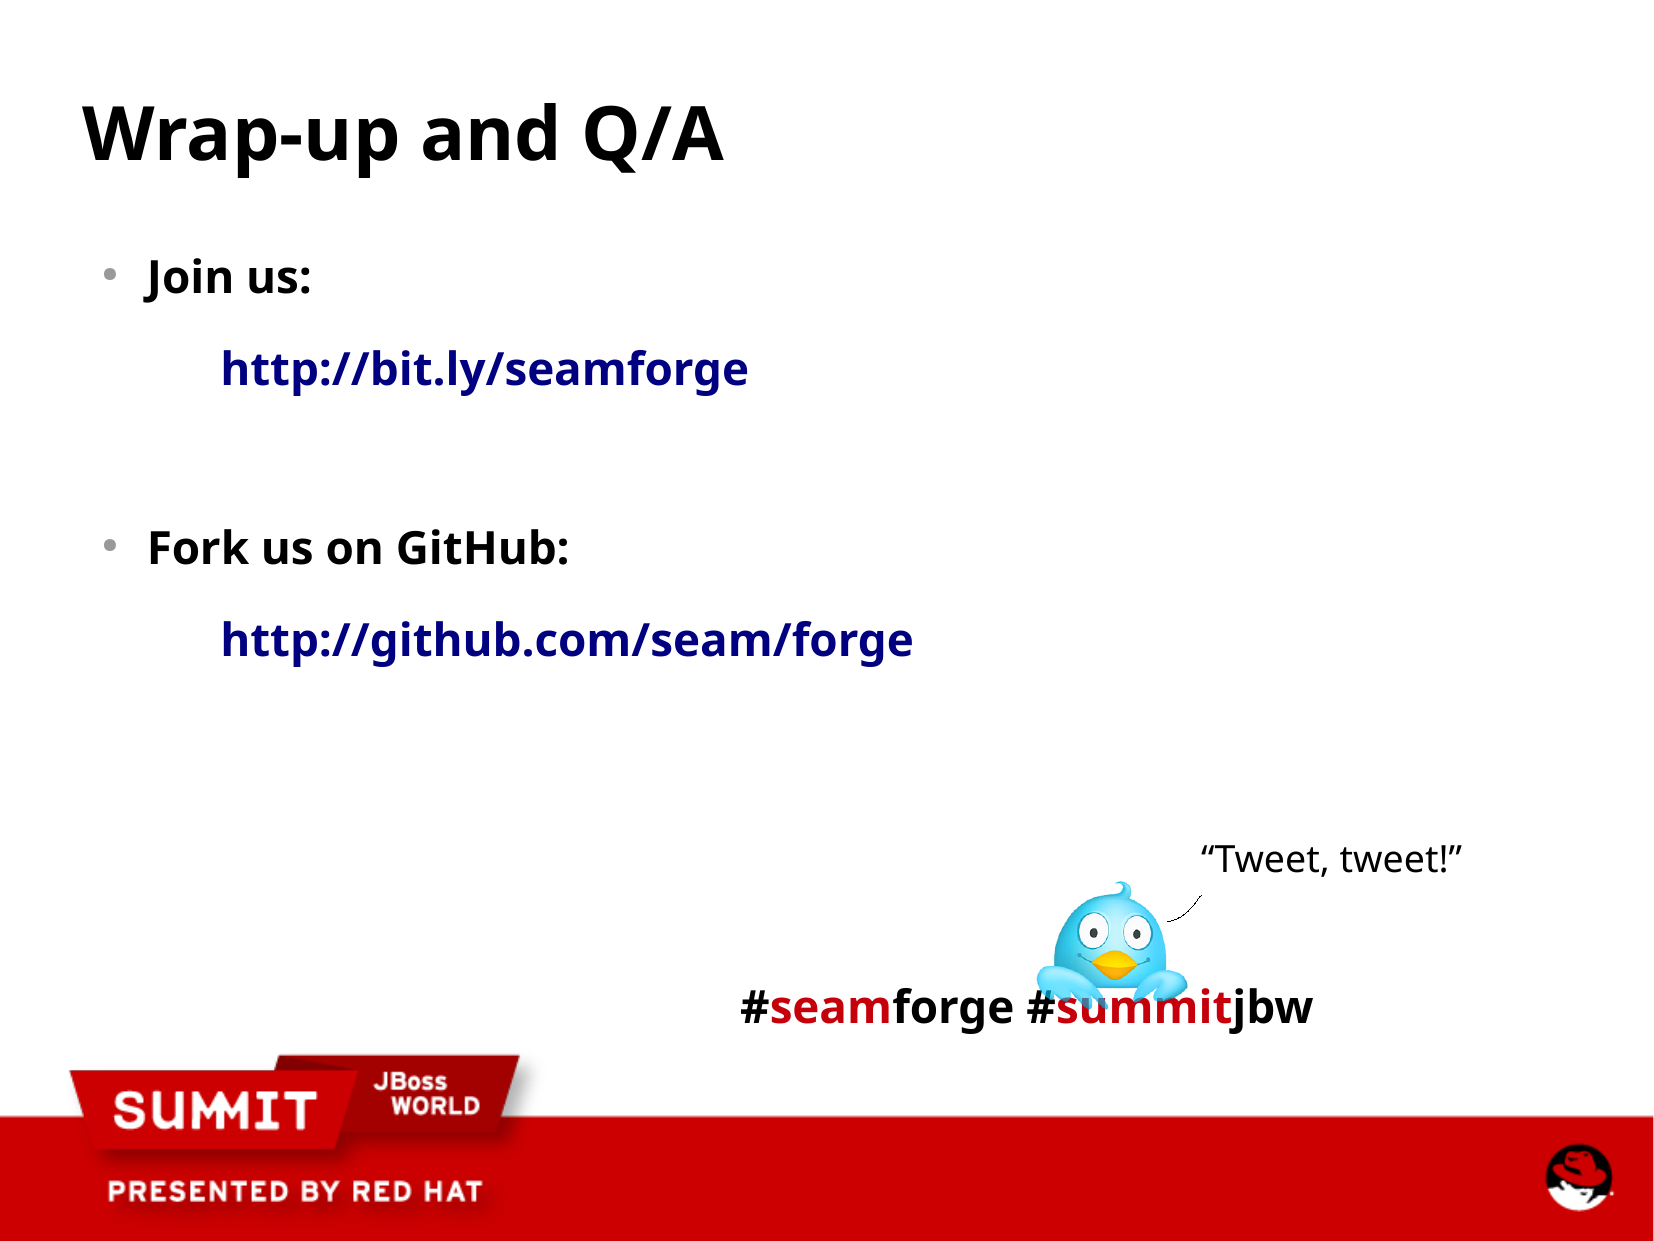

# Wrap-up and Q/A
Join us:
http://bit.ly/seamforge
Fork us on GitHub:
http://github.com/seam/forge
“Tweet, tweet!”
#seamforge #summitjbw